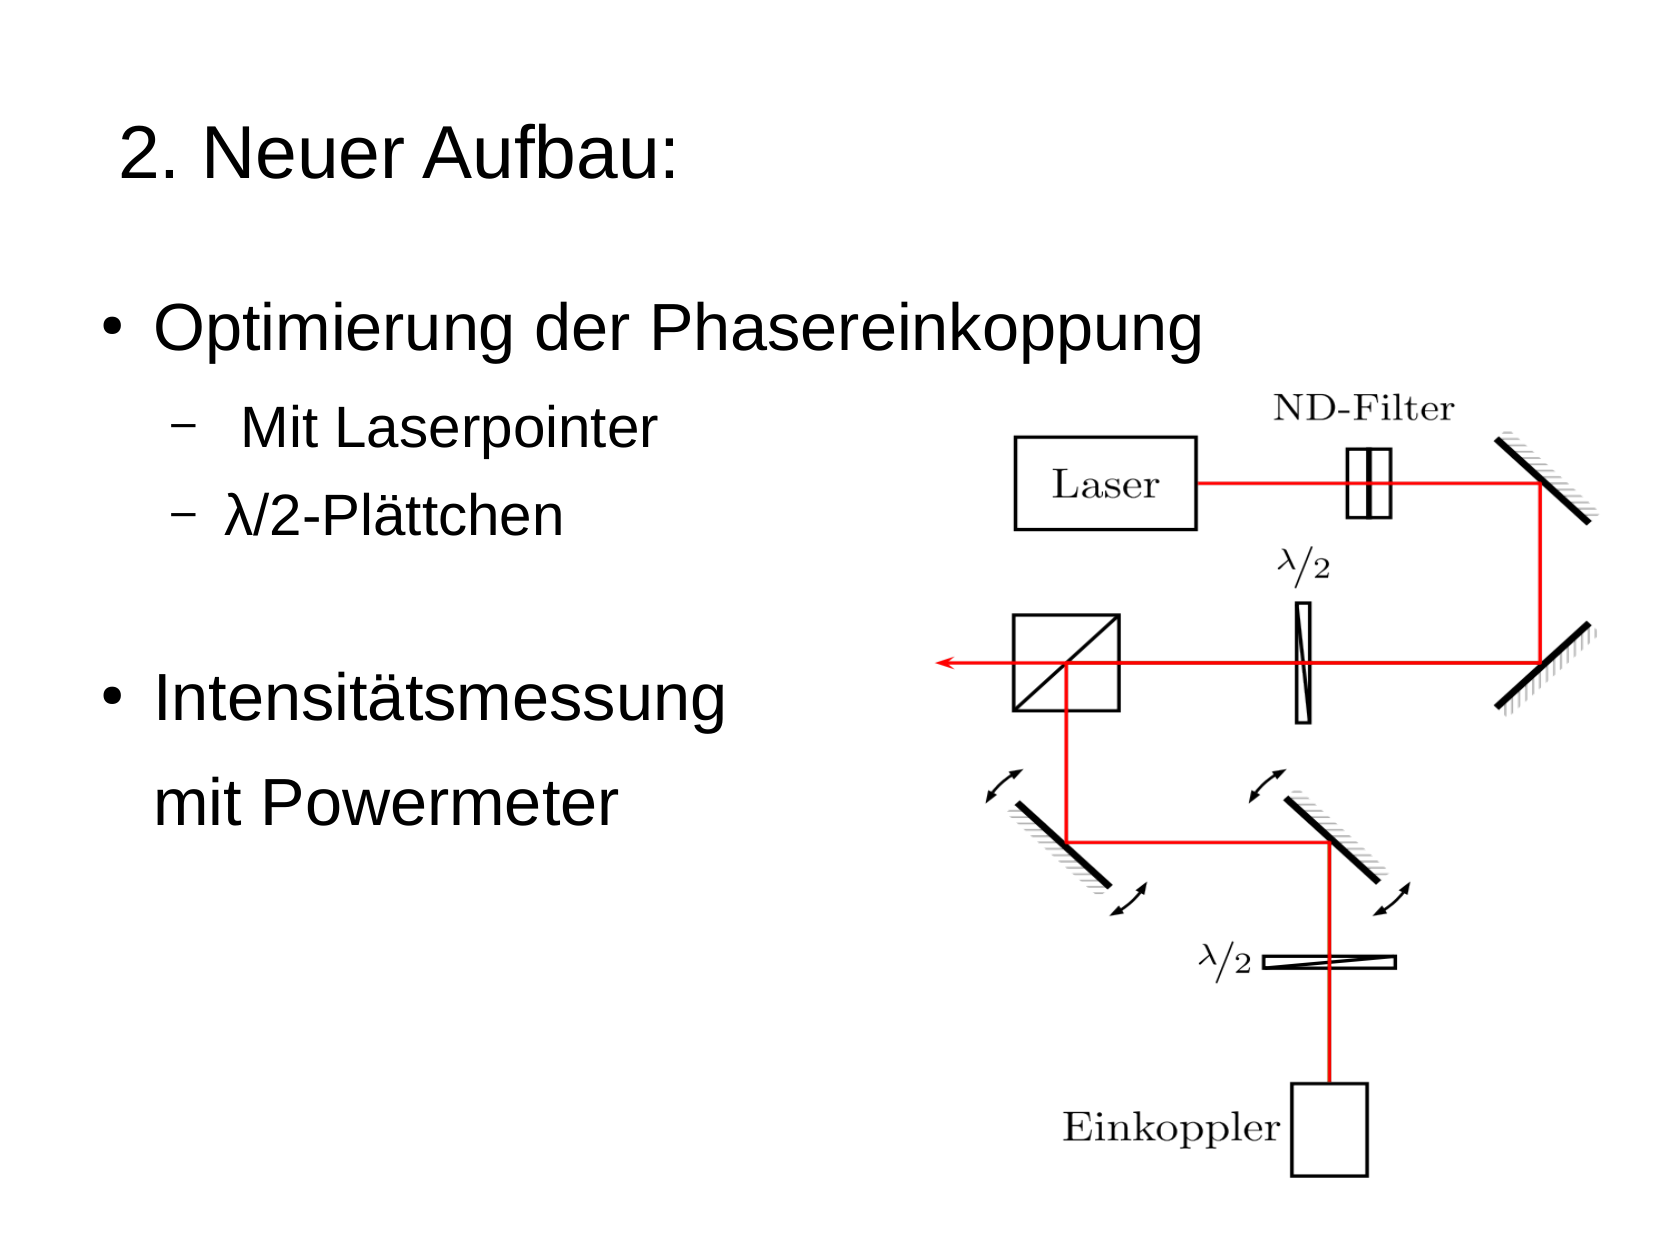

# 2. Neuer Aufbau:
Optimierung der Phasereinkoppung
 Mit Laserpointer
λ/2-Plättchen
Intensitätsmessung
mit Powermeter